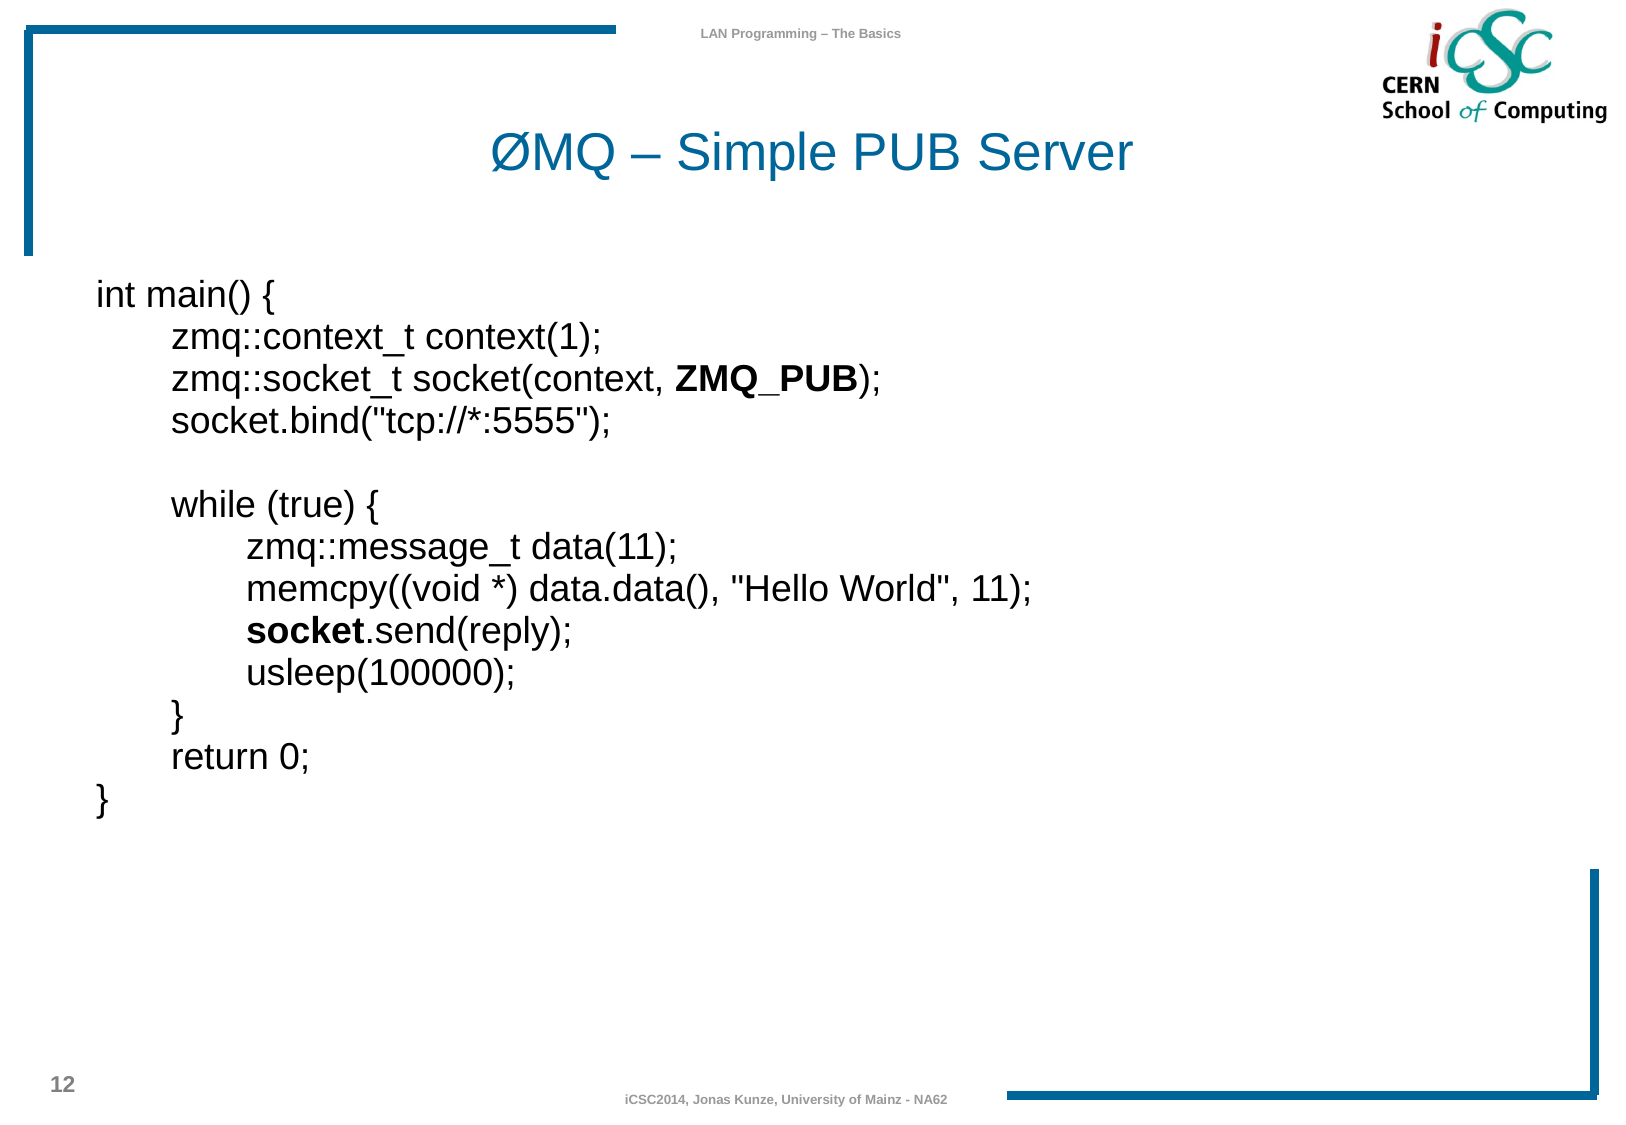

# ØMQ – Simple PUB Server
int main() {
	zmq::context_t context(1);
	zmq::socket_t socket(context, ZMQ_PUB);
	socket.bind("tcp://*:5555");
	while (true) {
		zmq::message_t data(11);
		memcpy((void *) data.data(), "Hello World", 11);
		socket.send(reply);
		usleep(100000);
	}
	return 0;
}